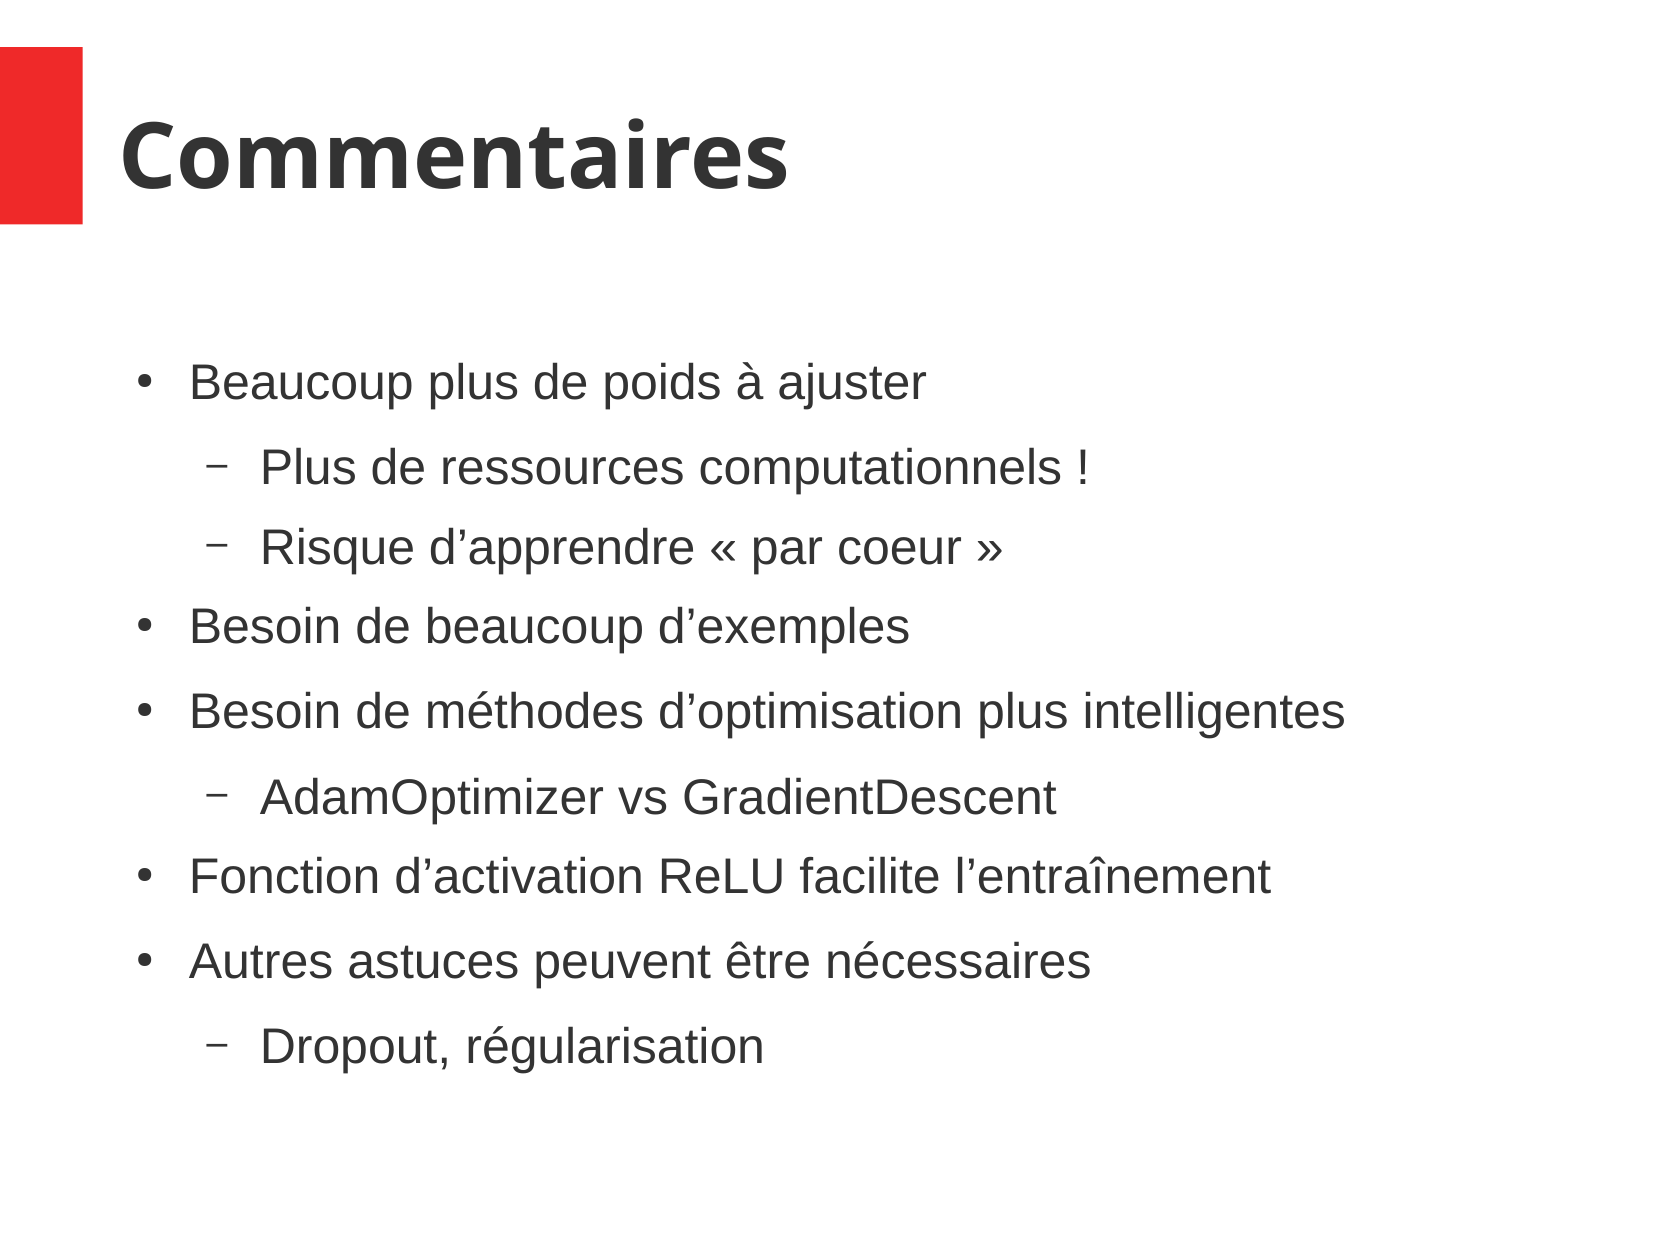

# Commentaires
Beaucoup plus de poids à ajuster
Plus de ressources computationnels !
Risque d’apprendre « par coeur »
Besoin de beaucoup d’exemples
Besoin de méthodes d’optimisation plus intelligentes
AdamOptimizer vs GradientDescent
Fonction d’activation ReLU facilite l’entraînement
Autres astuces peuvent être nécessaires
Dropout, régularisation